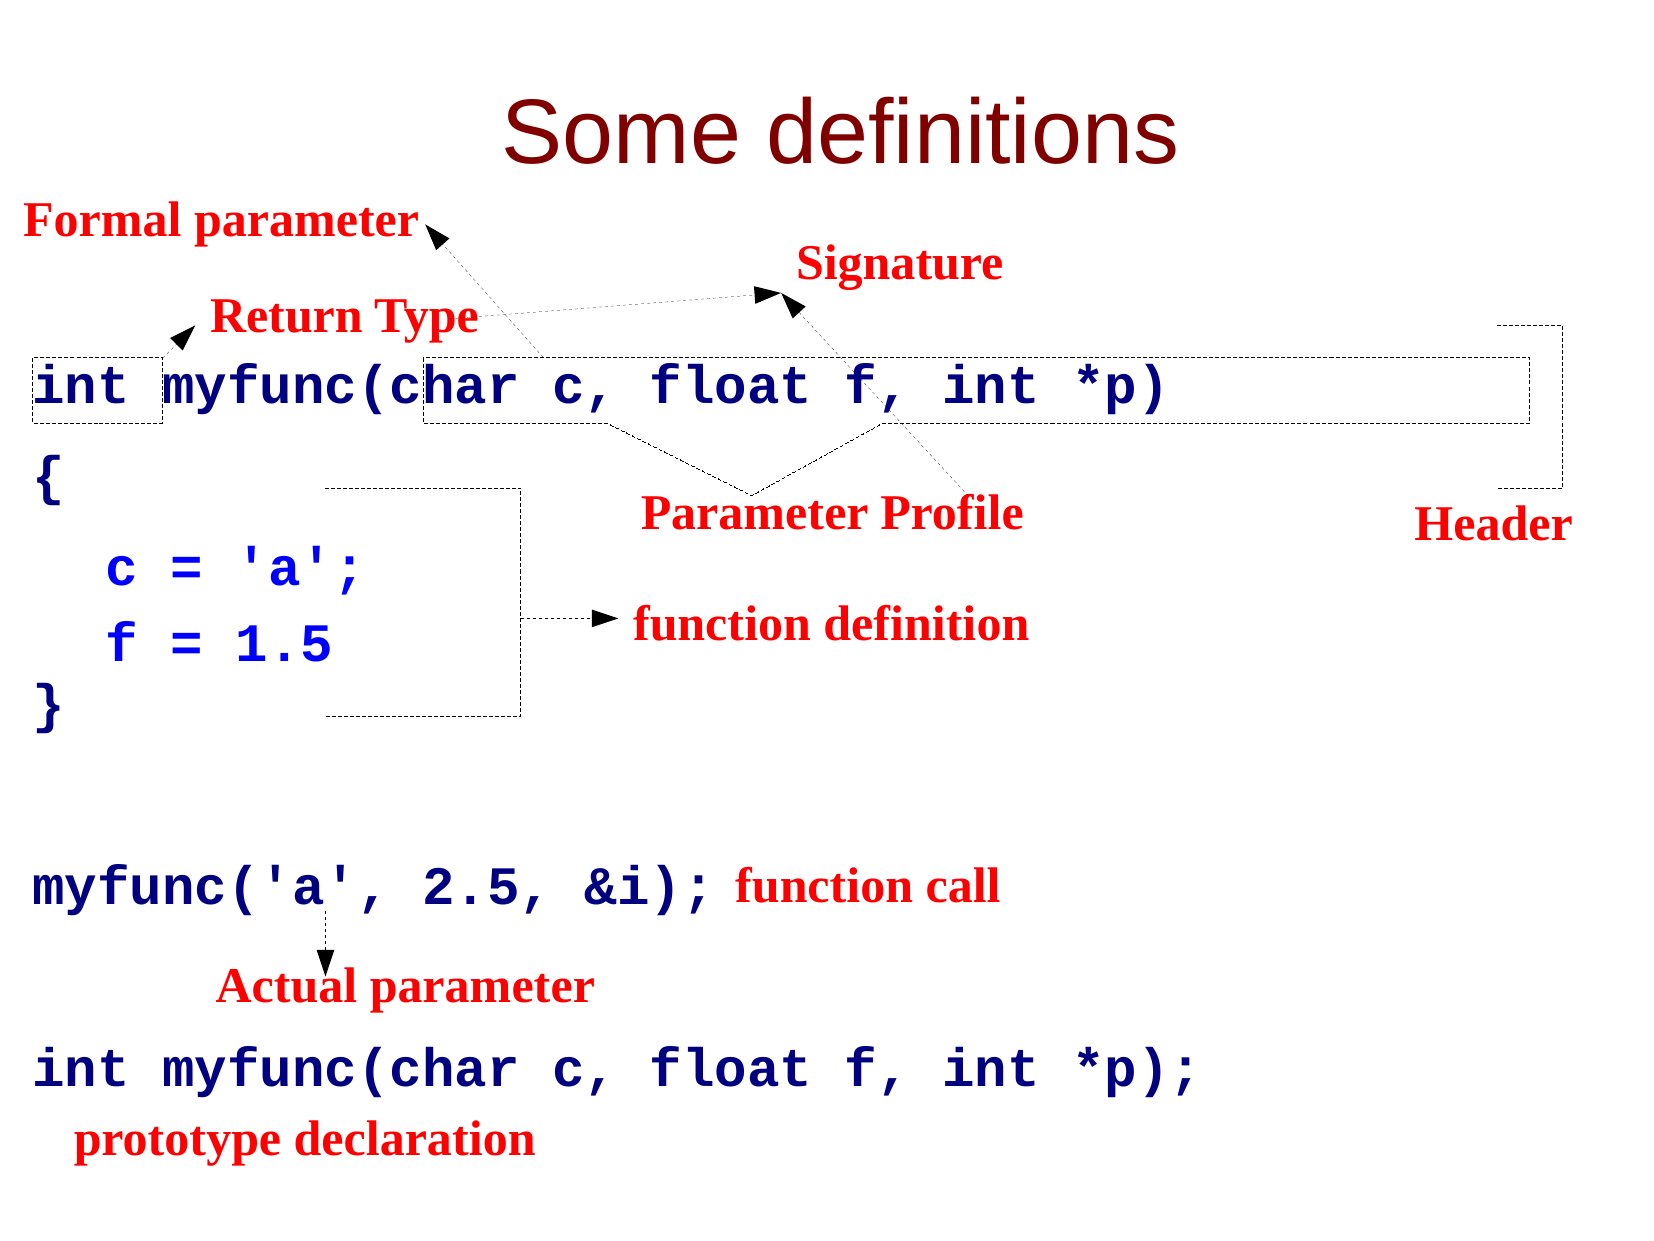

# Some definitions
Formal parameter
Signature
Return Type
int myfunc(char c, float f, int *p)
{
c = 'a';
f = 1.5
}
myfunc('a', 2.5, &i);
int myfunc(char c, float f, int *p);
Parameter Profile
Header
function definition
function call
Actual parameter
prototype declaration